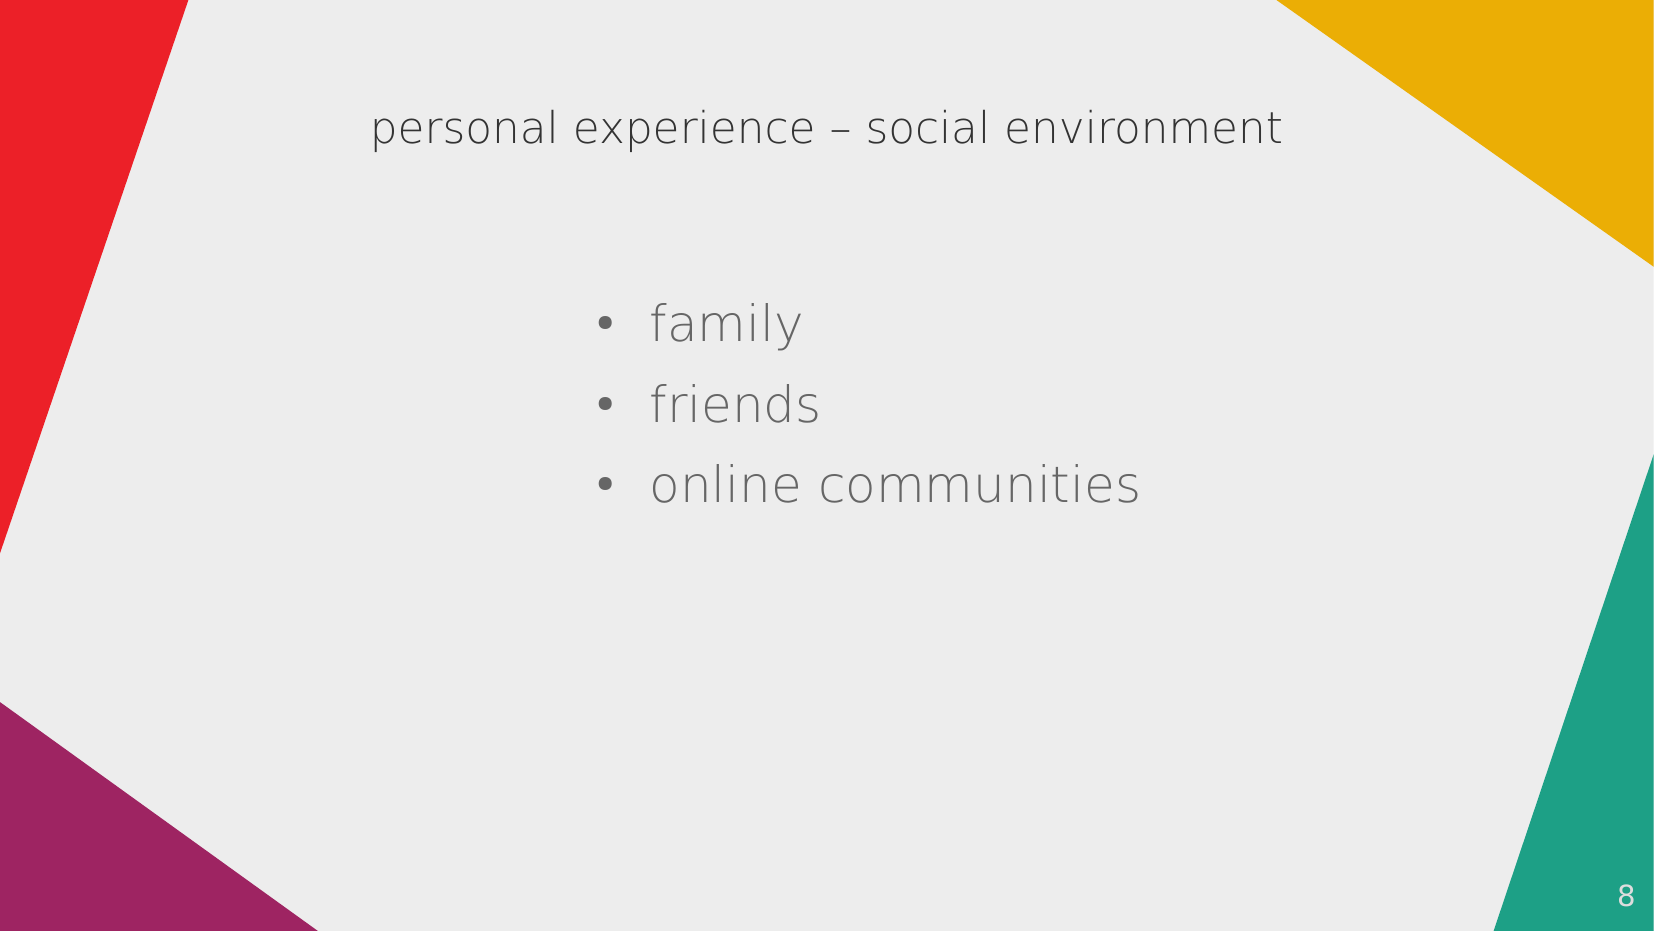

# personal experience – social environment
family
friends
online communities
8